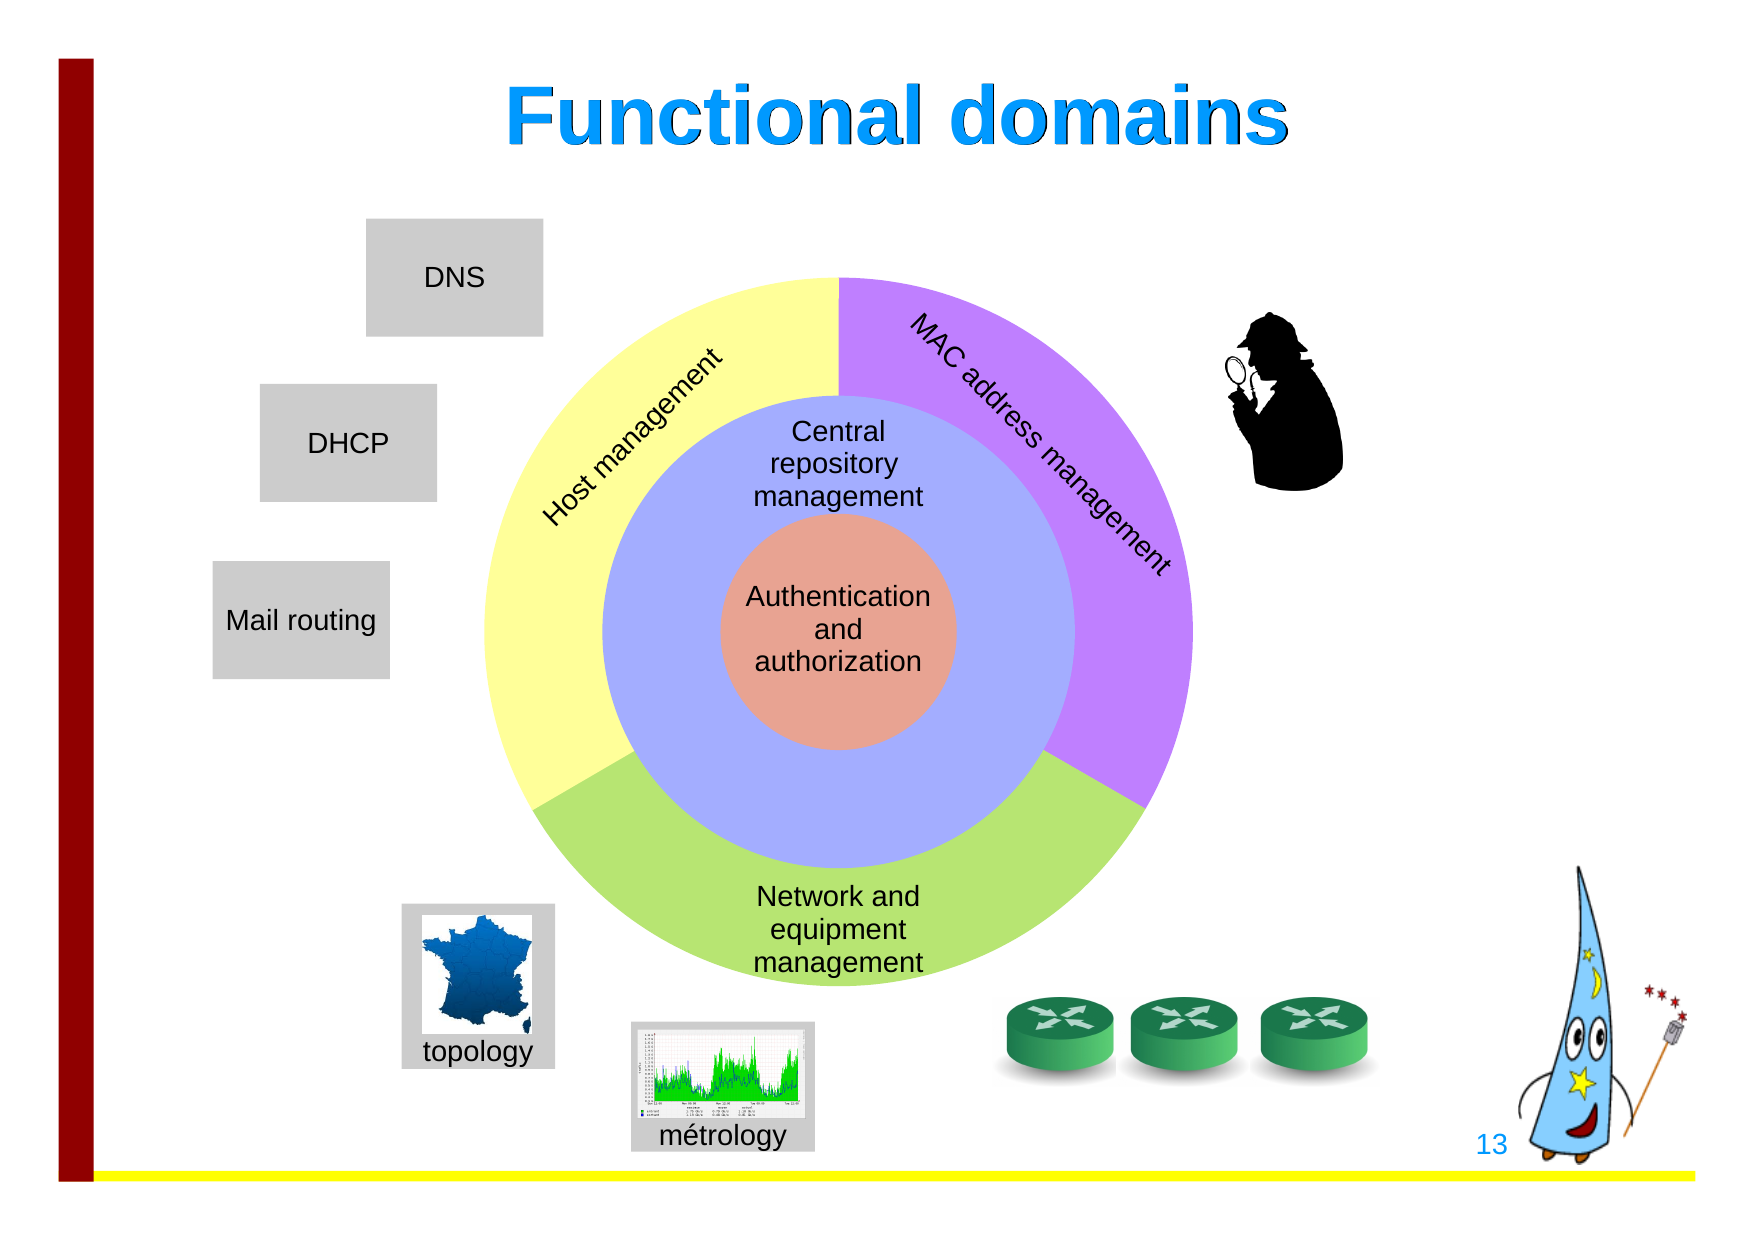

# Functional domains
DNS
DHCP
Host management
Mail routing
Network and equipment management
topology
métrology
MAC address management
Central
repository
management
Authentication
and
authorization
13